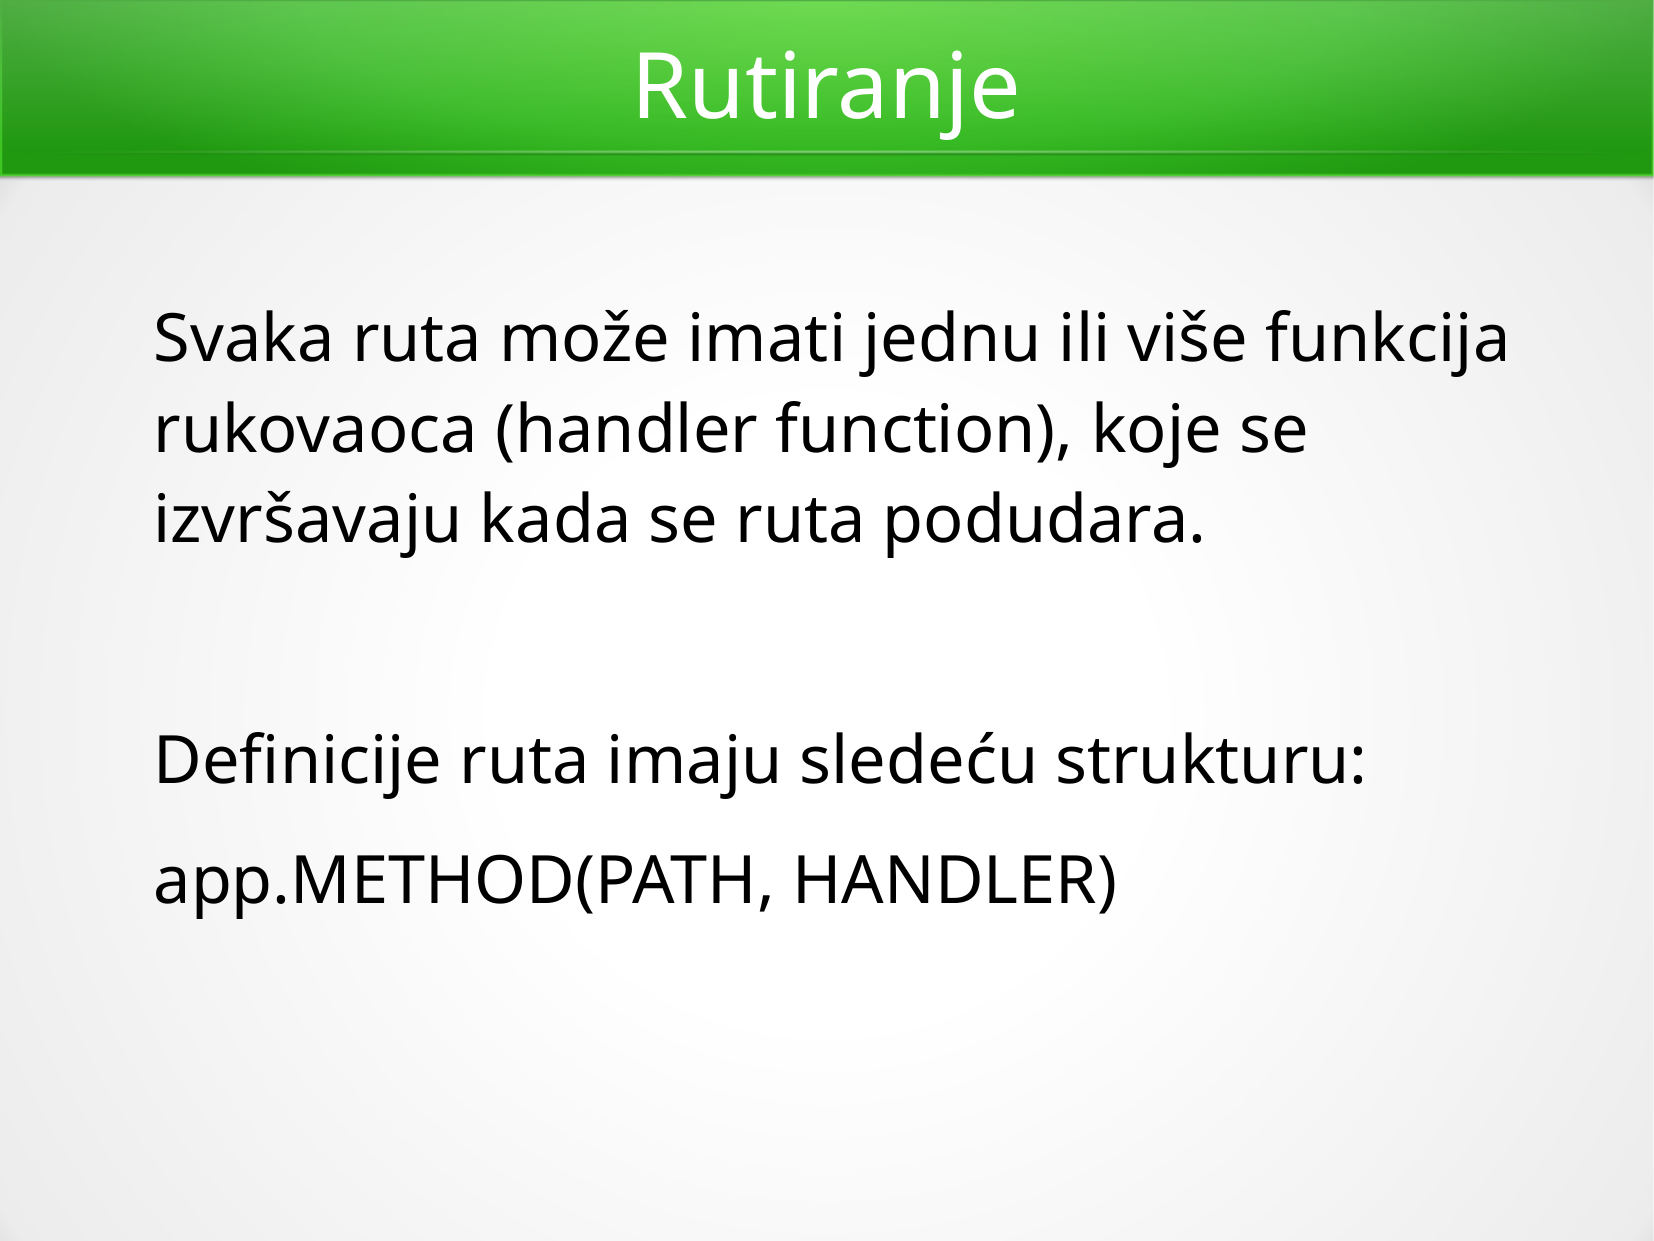

# Rutiranje
Svaka ruta može imati jednu ili više funkcija rukovaoca (handler function), koje se izvršavaju kada se ruta podudara.
Definicije ruta imaju sledeću strukturu:
app.METHOD(PATH, HANDLER)